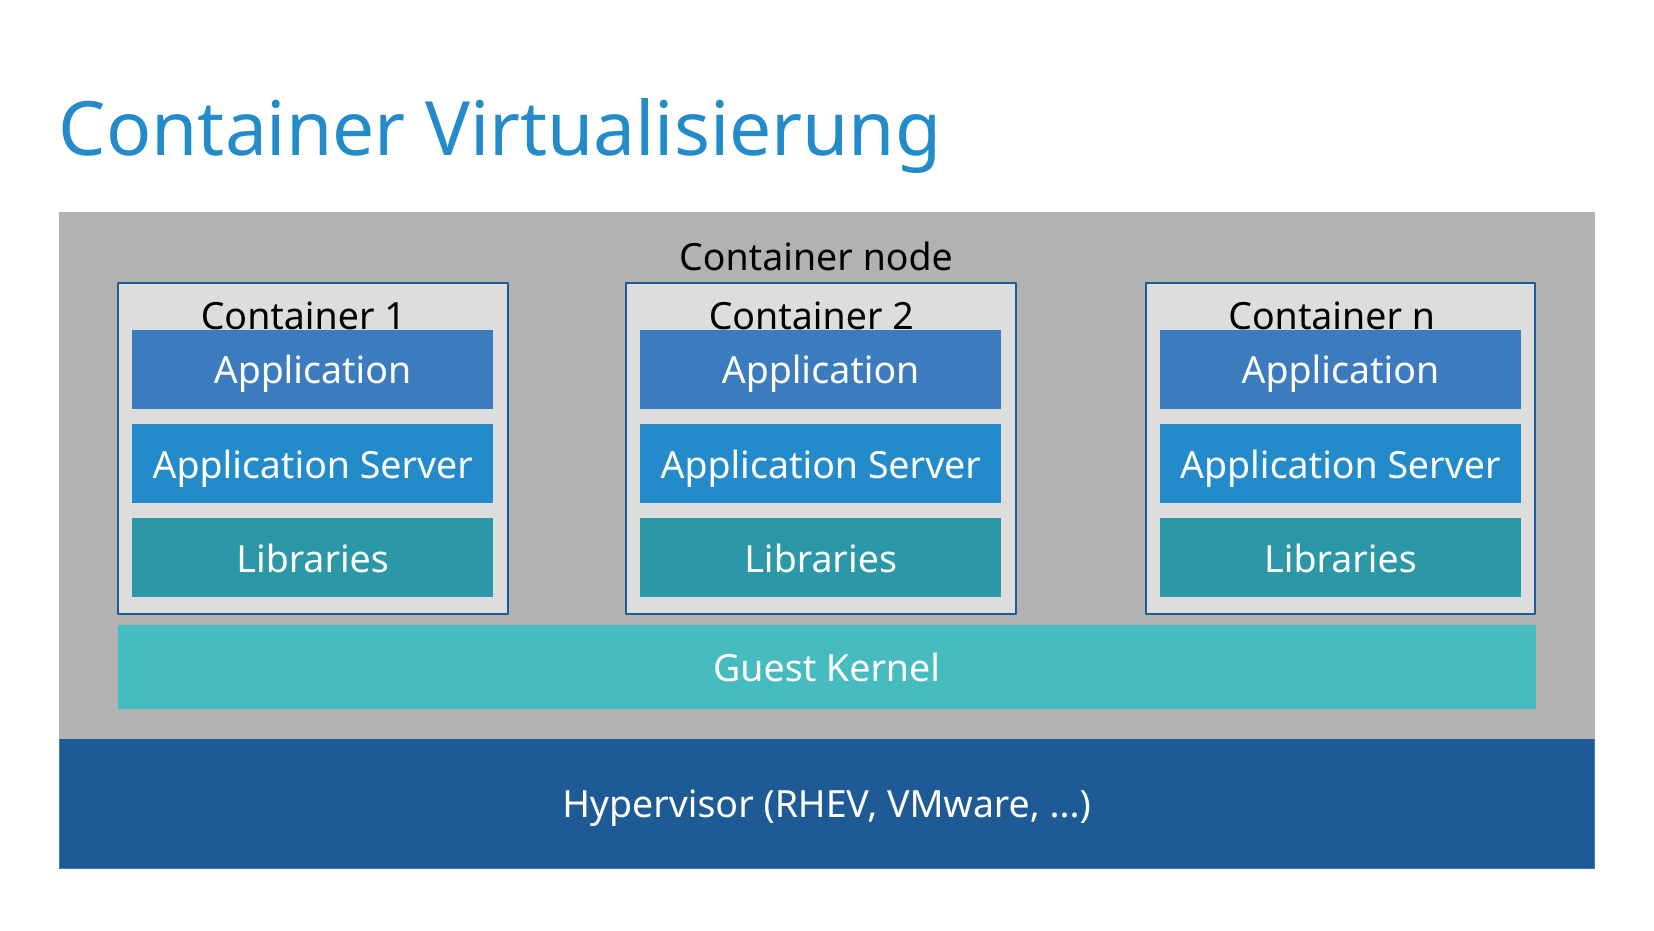

# Container Virtualisierung
Container node
Container 1
Container 2
Container n
Application
Application
Application
Application Server
Application Server
Application Server
Libraries
Libraries
Libraries
Guest Kernel
Hypervisor (RHEV, VMware, ...)